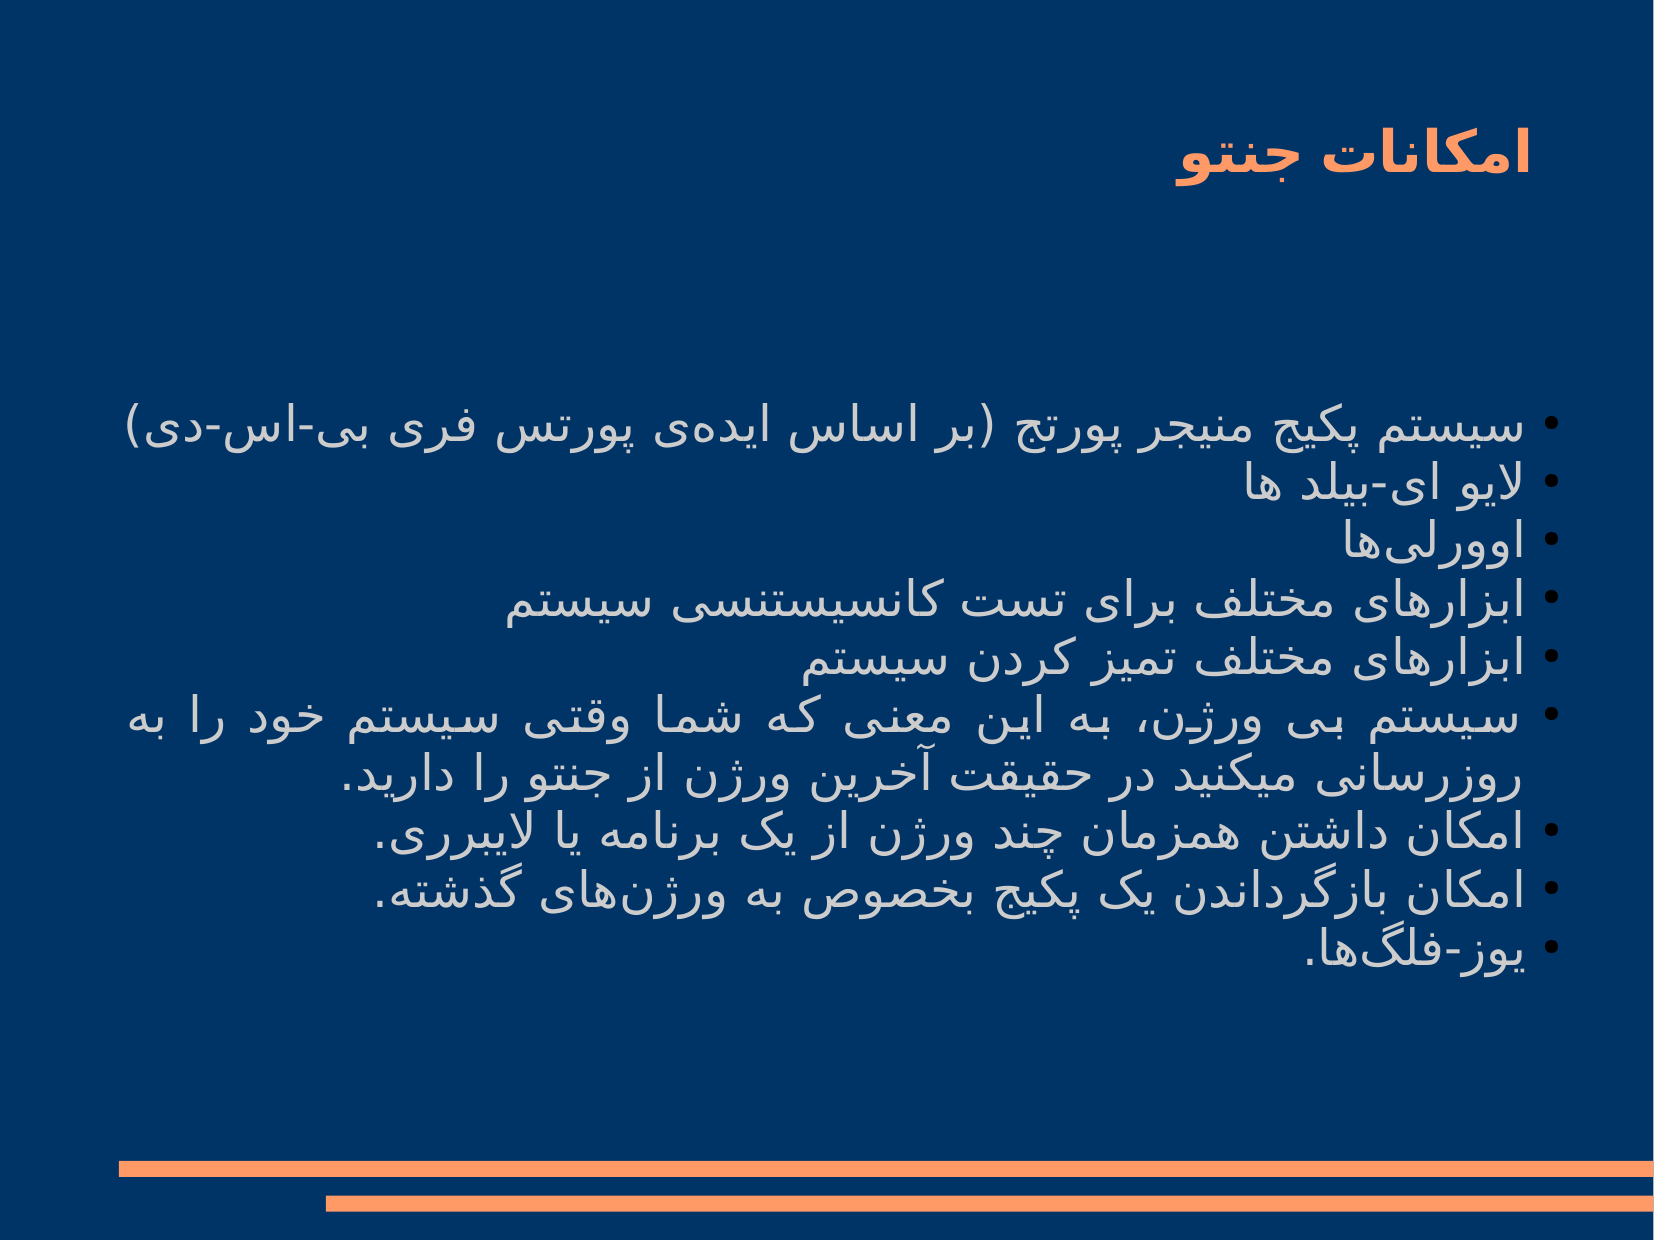

# امکانات جنتو
 سیستم پکیج منیجر پورتج (بر اساس ایده‌ی پورتس فری بی-اس-دی)
 لایو ای-بیلد ها
 اوورلی‌ها
 ابزارهای مختلف برای تست کانسیستنسی سیستم
 ابزارهای مختلف تمیز کردن سیستم
 سیستم بی ورژن، به این معنی که شما وقتی سیستم خود را به روزرسانی میکنید در حقیقت آخرین ورژن از جنتو را دارید.
 امکان داشتن همزمان چند ورژن از یک برنامه یا لایبرری.
 امکان بازگرداندن یک پکیج بخصوص به ورژن‌های گذشته.
 یوز-فلگ‌ها.